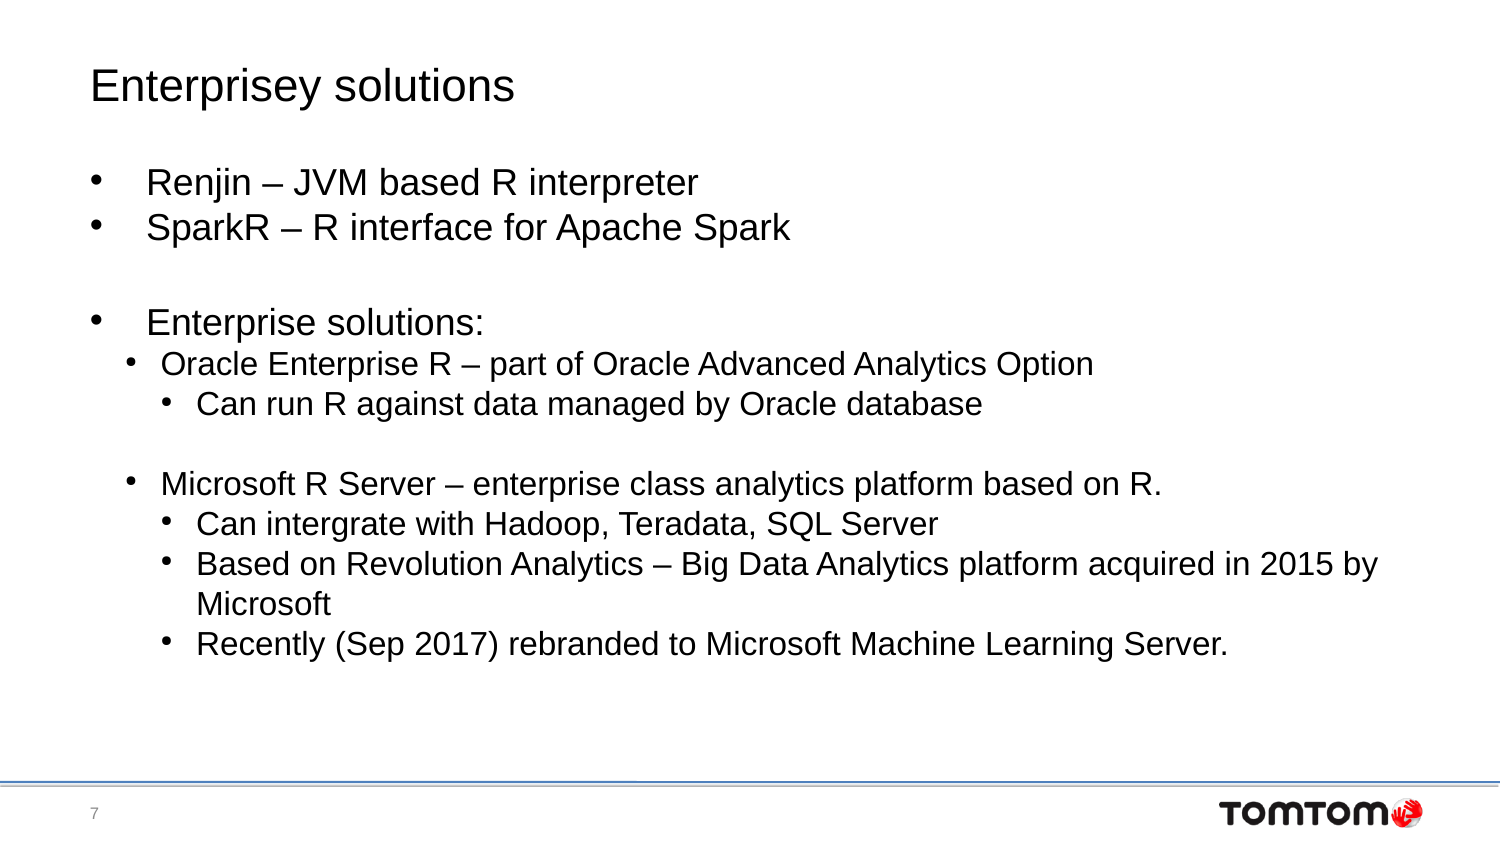

Enterprisey solutions
Renjin – JVM based R interpreter
SparkR – R interface for Apache Spark
Enterprise solutions:
Oracle Enterprise R – part of Oracle Advanced Analytics Option
Can run R against data managed by Oracle database
Microsoft R Server – enterprise class analytics platform based on R.
Can intergrate with Hadoop, Teradata, SQL Server
Based on Revolution Analytics – Big Data Analytics platform acquired in 2015 by Microsoft
Recently (Sep 2017) rebranded to Microsoft Machine Learning Server.